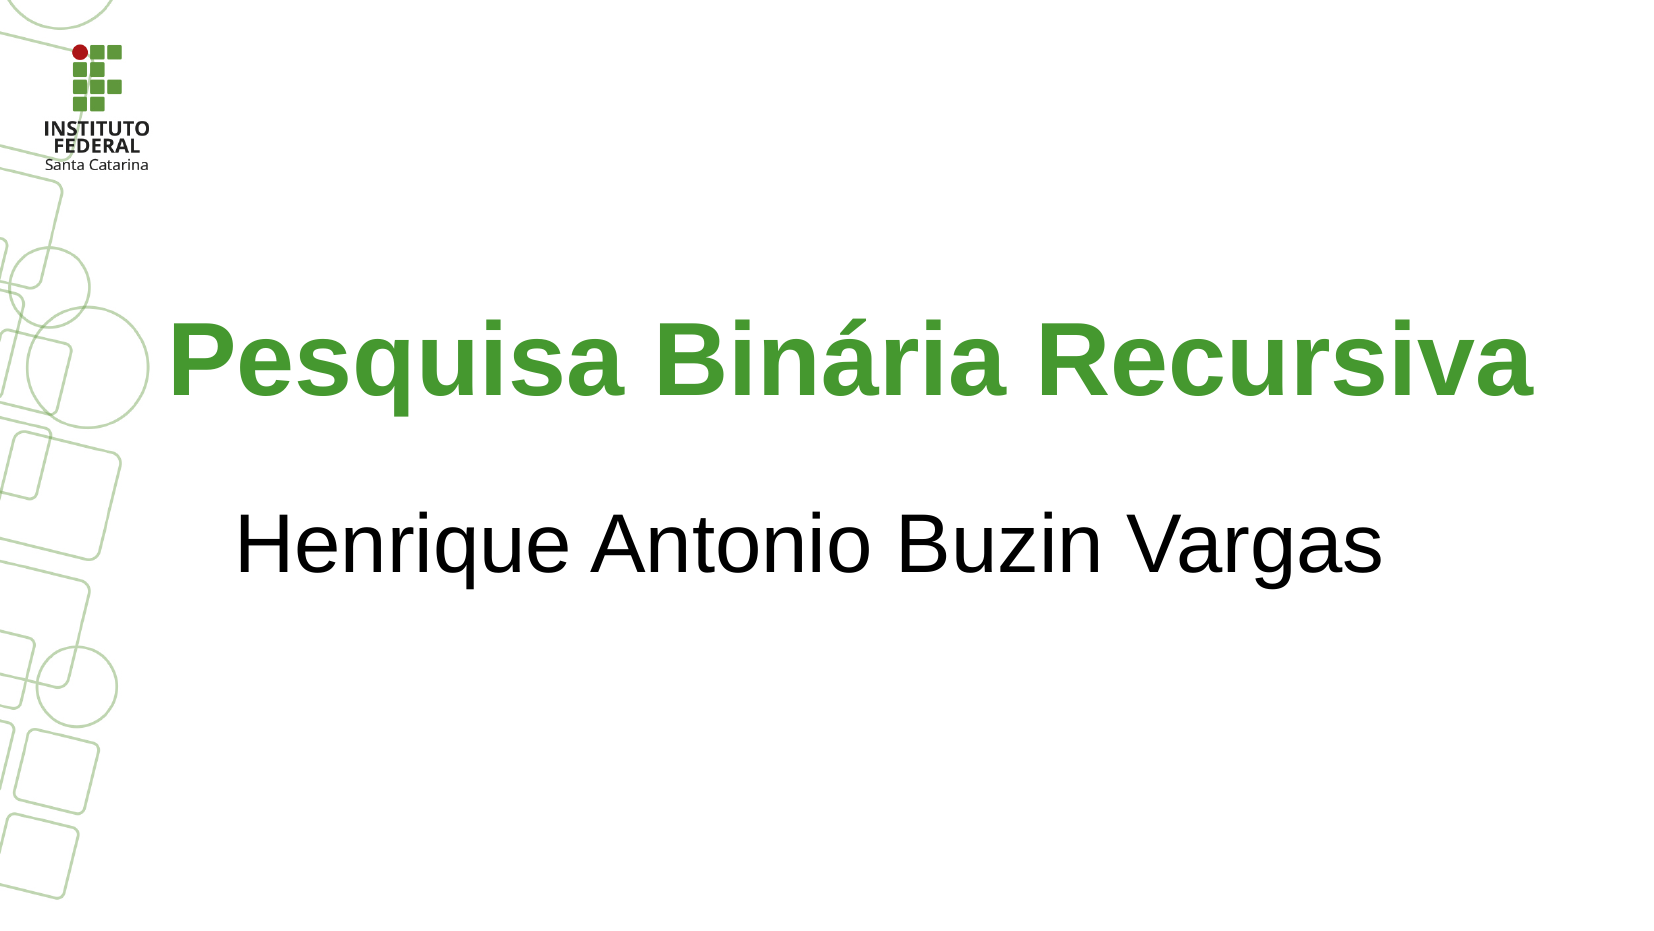

# Pesquisa Binária Recursiva
Henrique Antonio Buzin Vargas